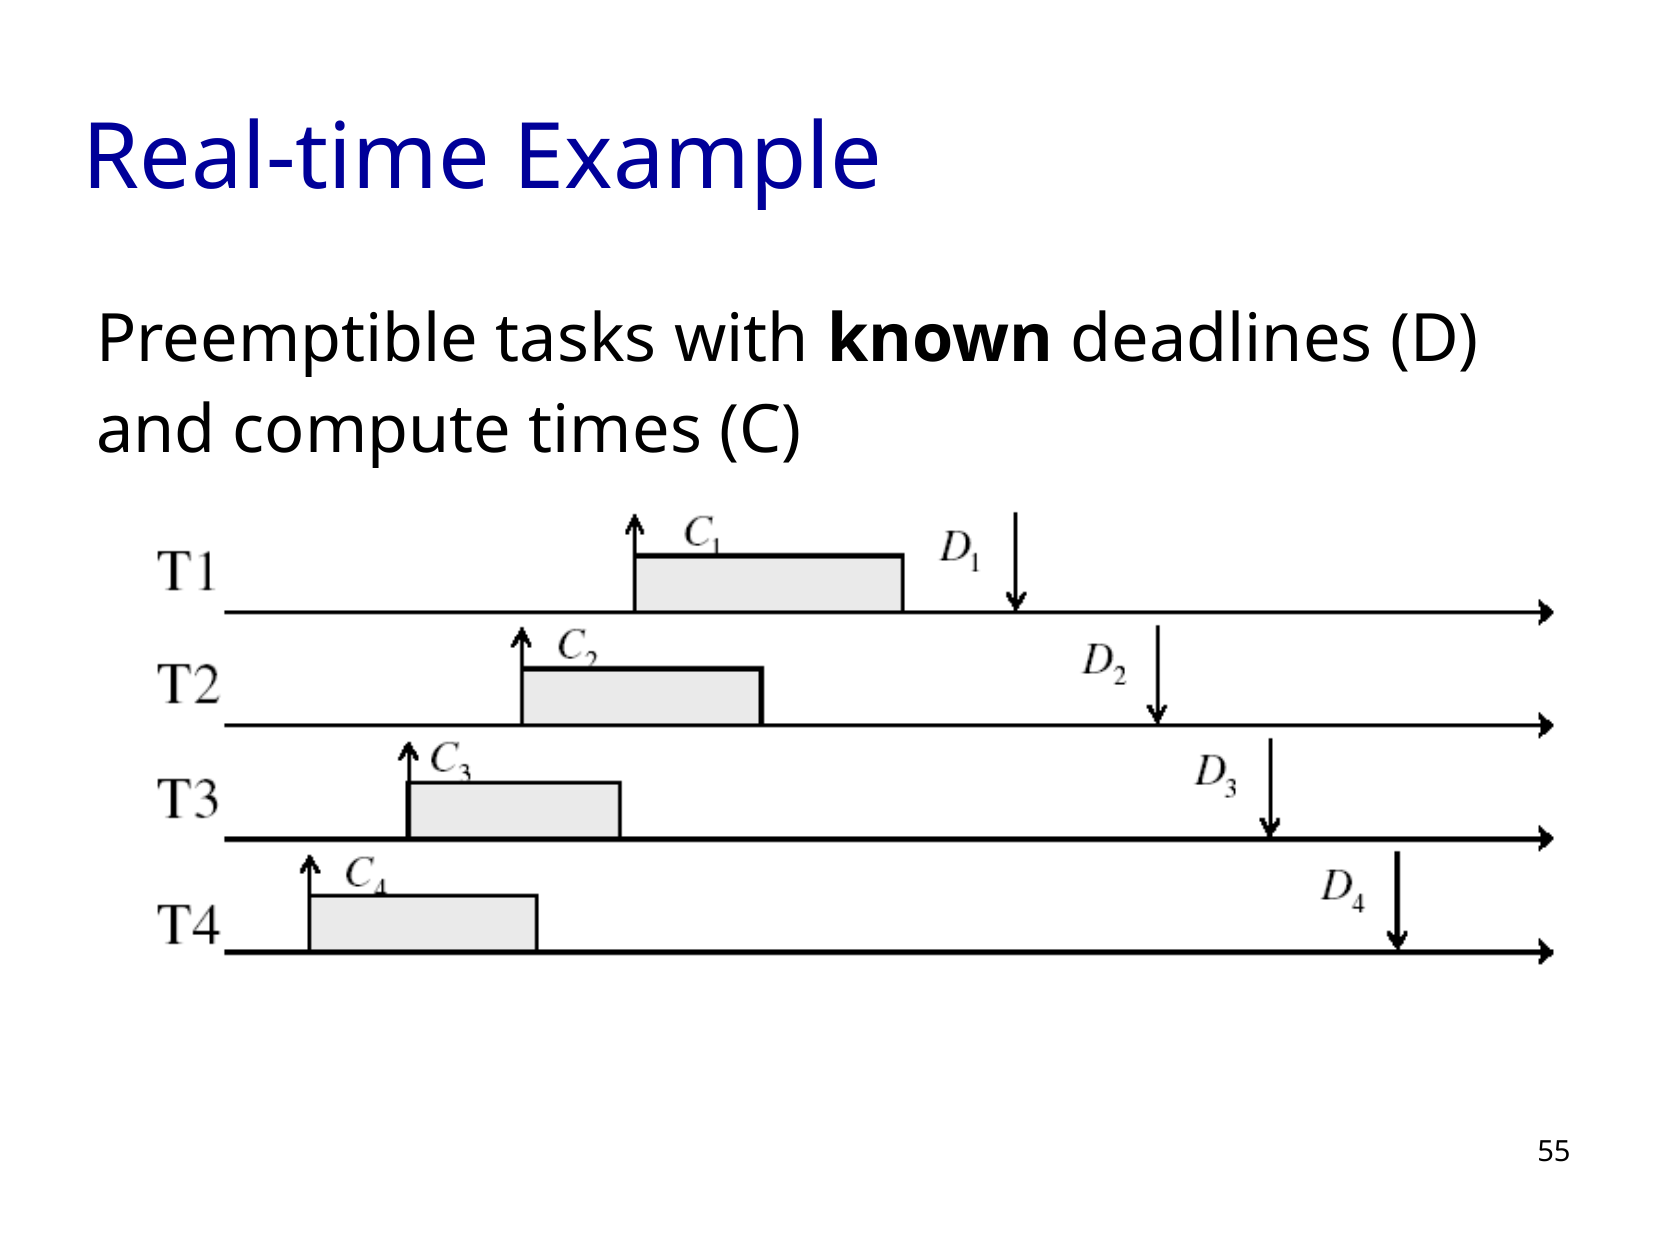

# Real-time Example
Preemptible tasks with known deadlines (D) and compute times (C)
55